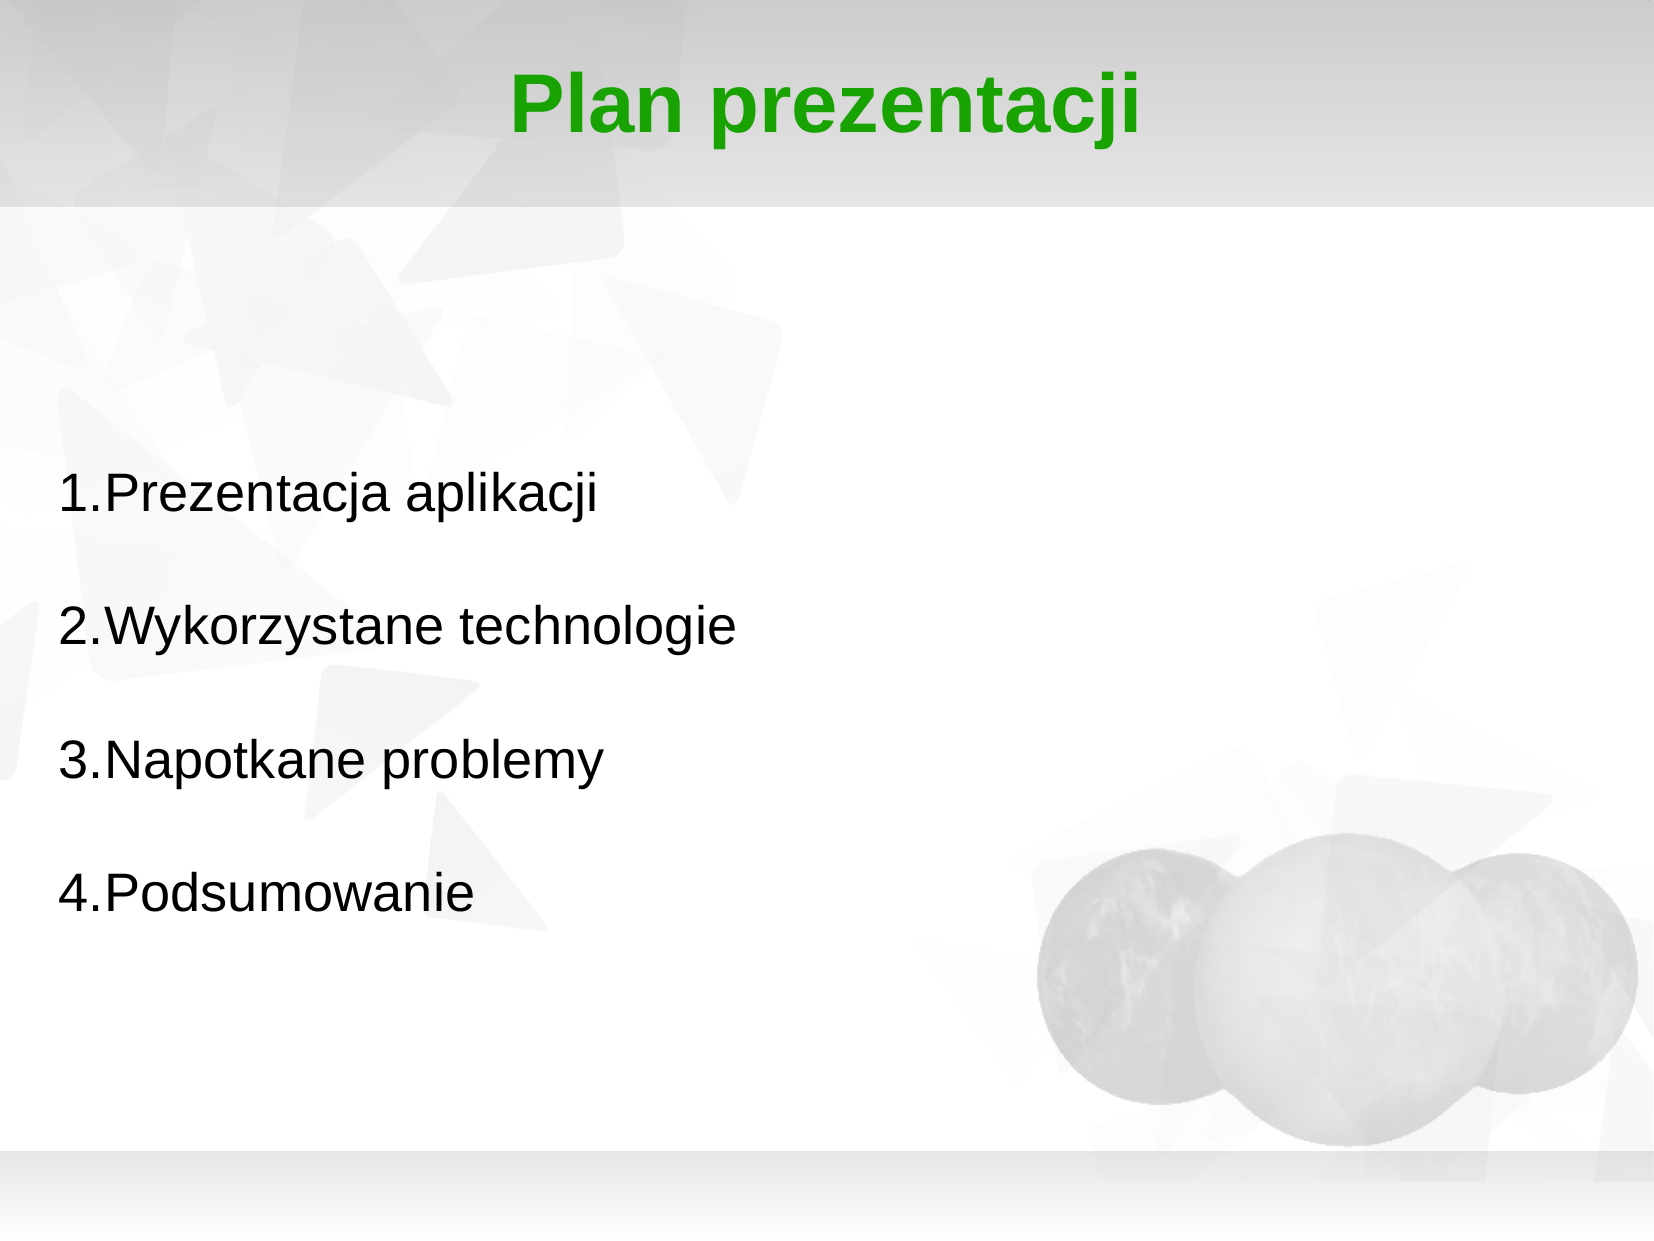

# Plan prezentacji
Prezentacja aplikacji
Wykorzystane technologie
Napotkane problemy
Podsumowanie